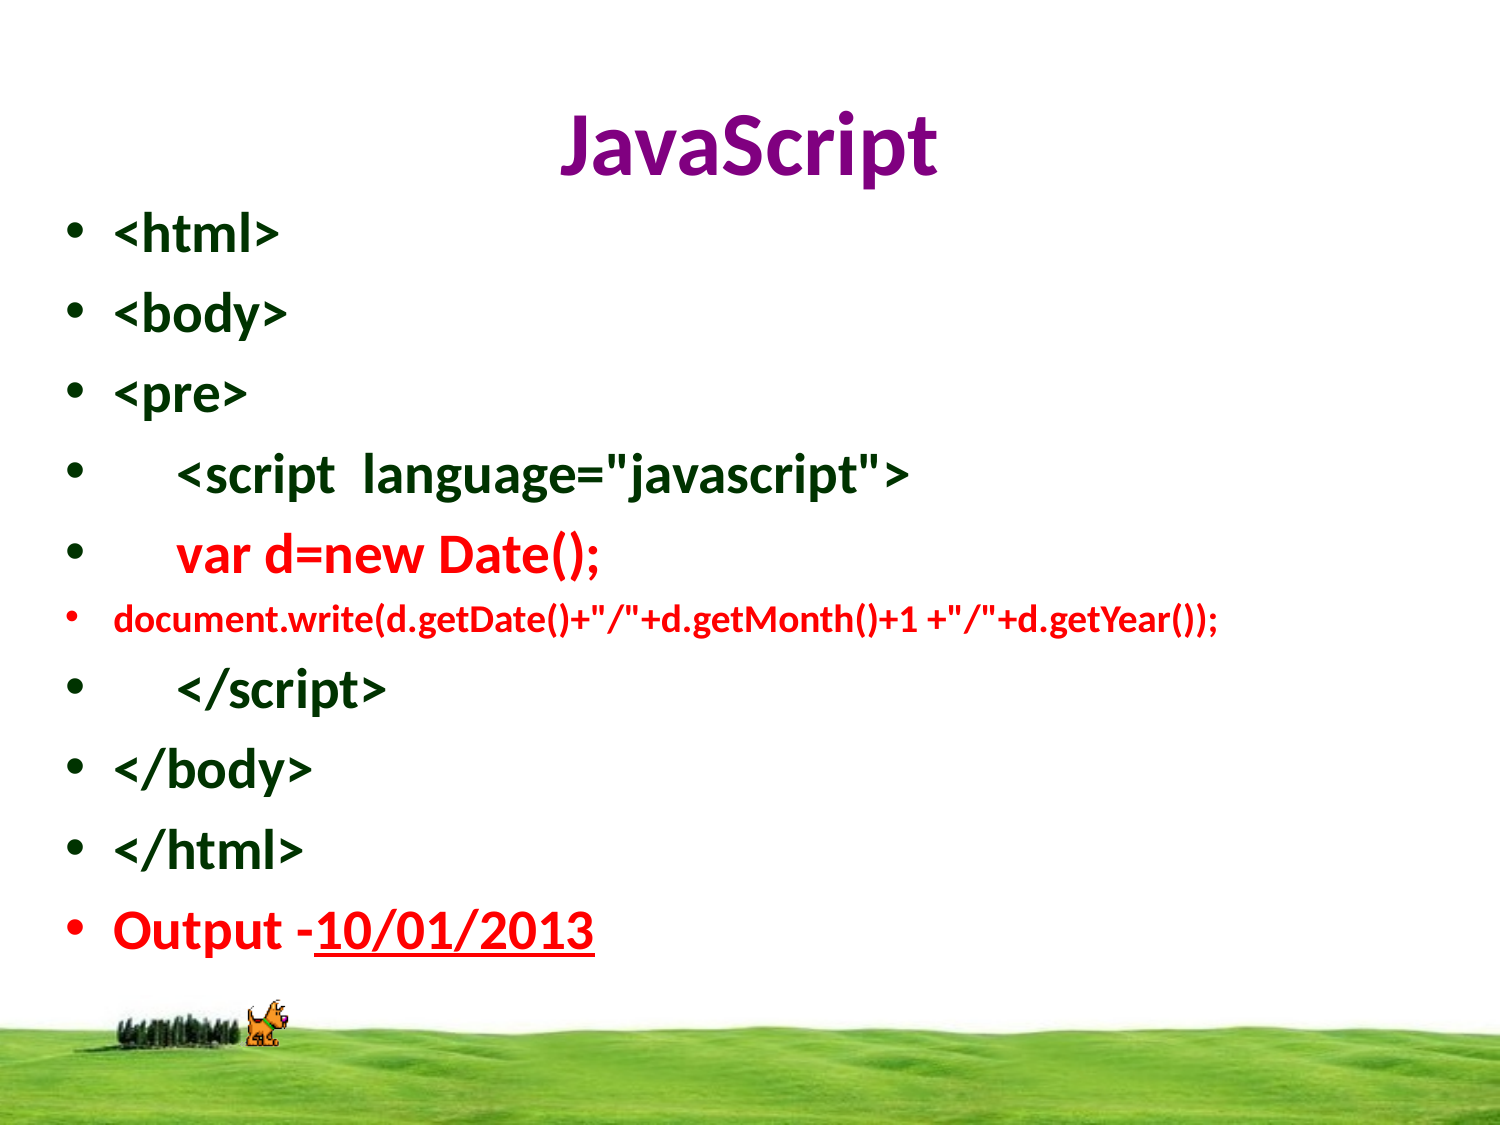

# JavaScript
<html>
<body>
<pre>
	<script language="javascript">
	var d=new Date();
document.write(d.getDate()+"/"+d.getMonth()+1 +"/"+d.getYear());
	</script>
</body>
</html>
Output -10/01/2013